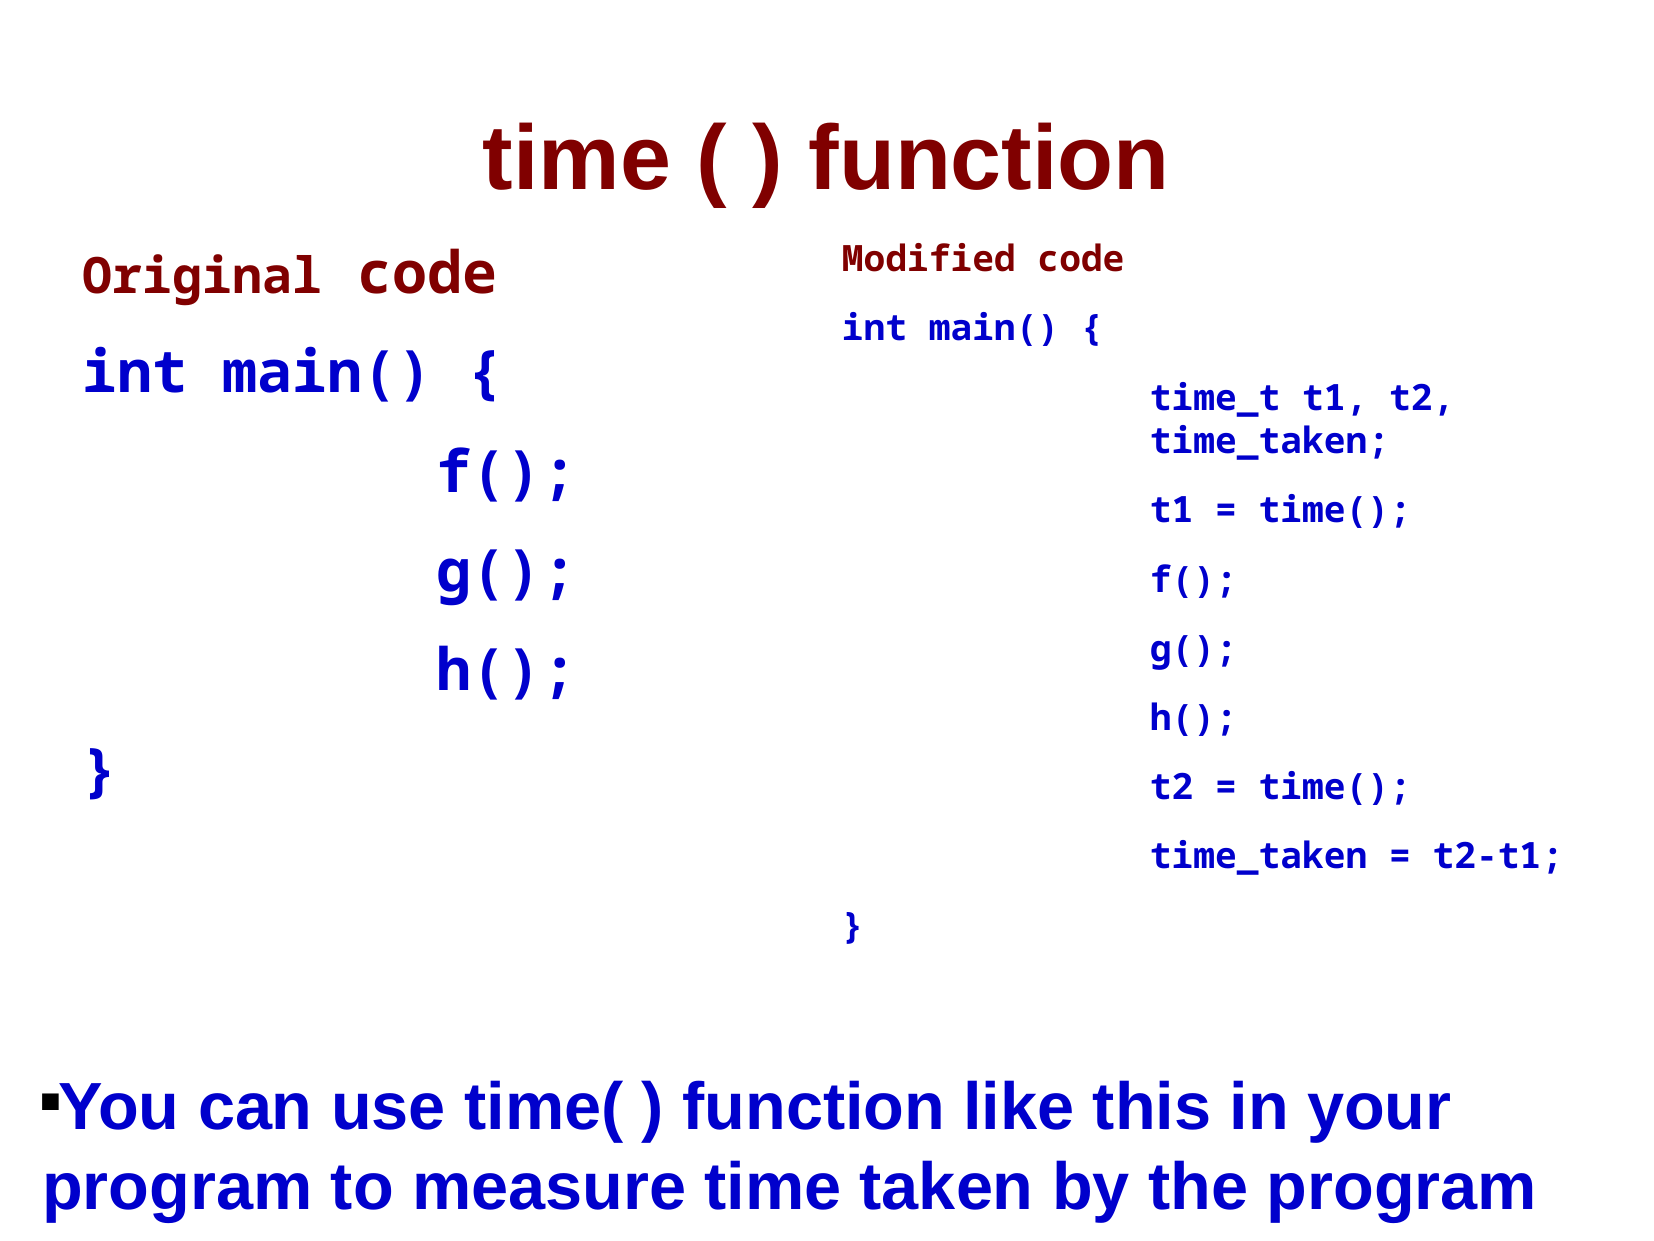

# time ( ) function
Original code
int main() {
f();
g();
h();
}
Modified code
int main() {
time_t t1, t2, time_taken;
t1 = time();
f();
g();
h();
t2 = time();
time_taken = t2-t1;
}
You can use time( ) function like this in your program to measure time taken by the program